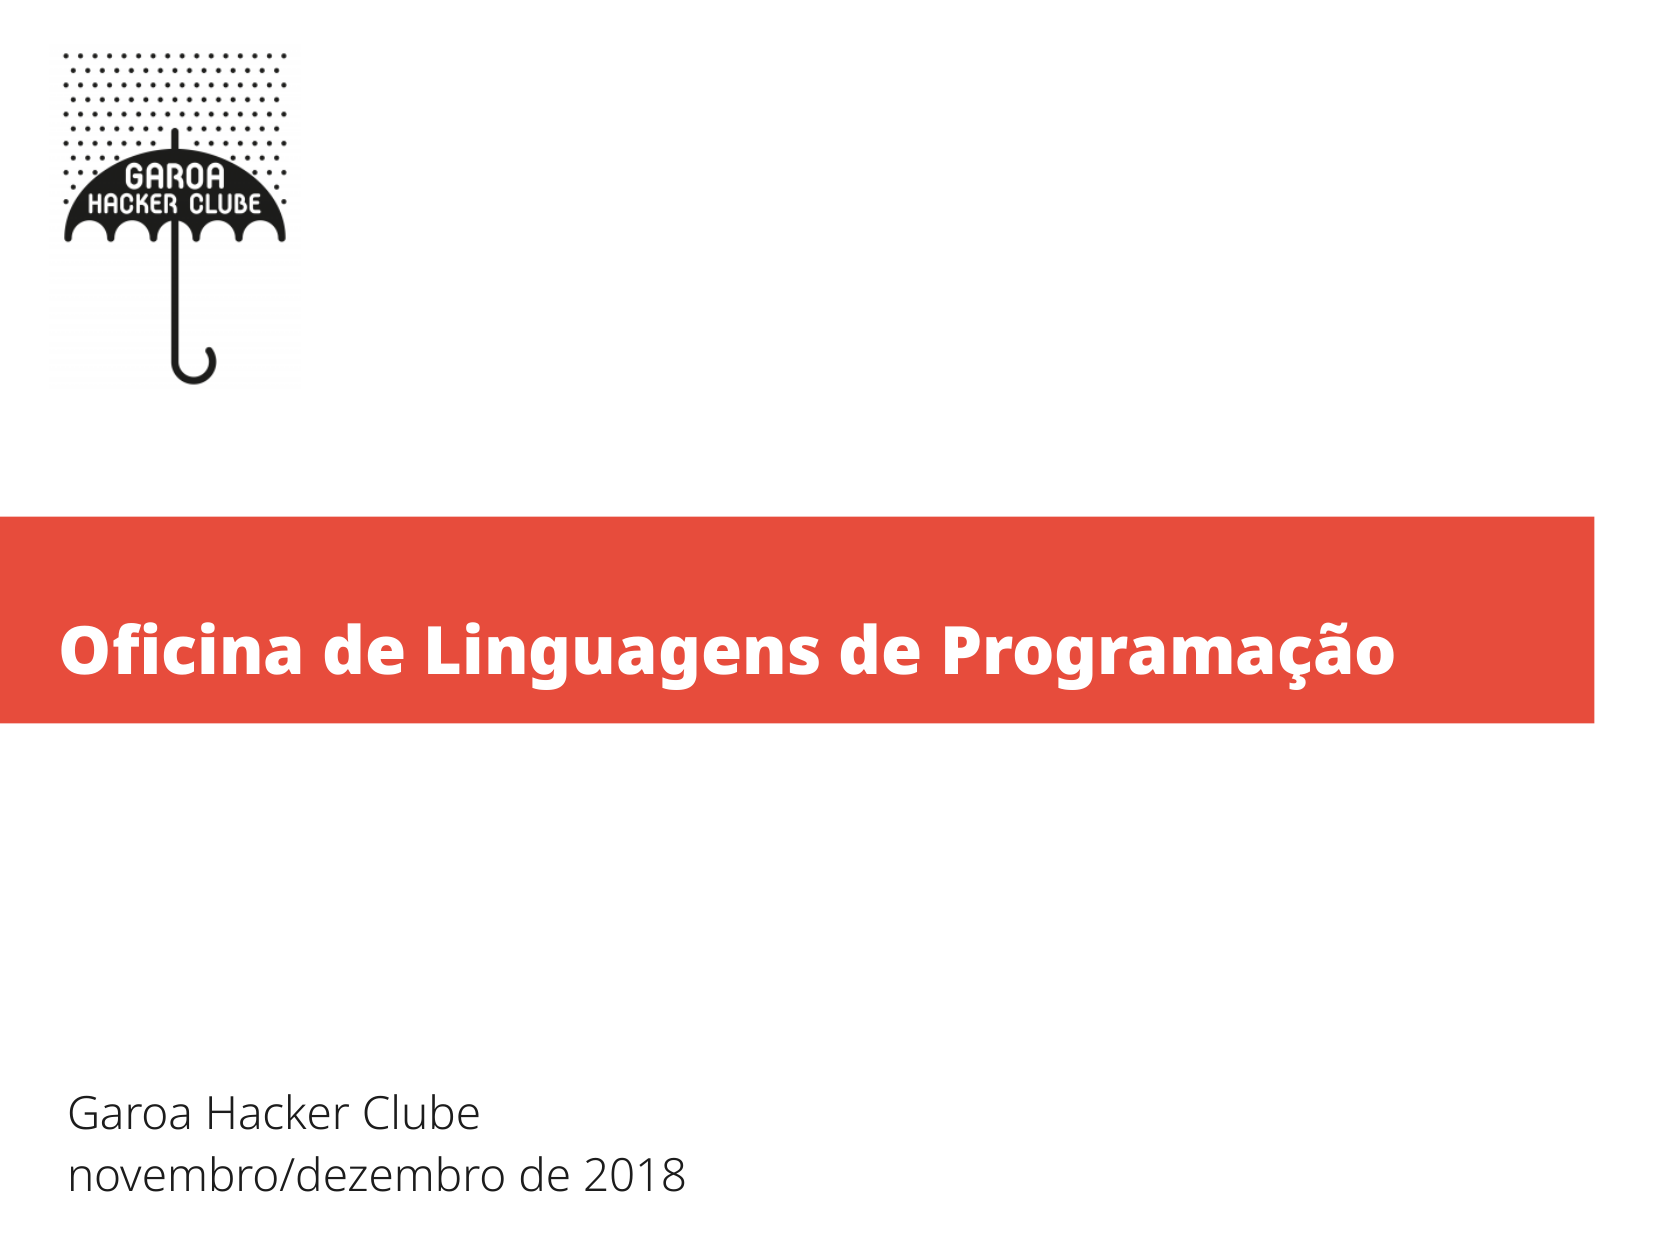

# Oficina de Linguagens de Programação
Garoa Hacker Clube
novembro/dezembro de 2018
Facilitação: @ramalhoorg